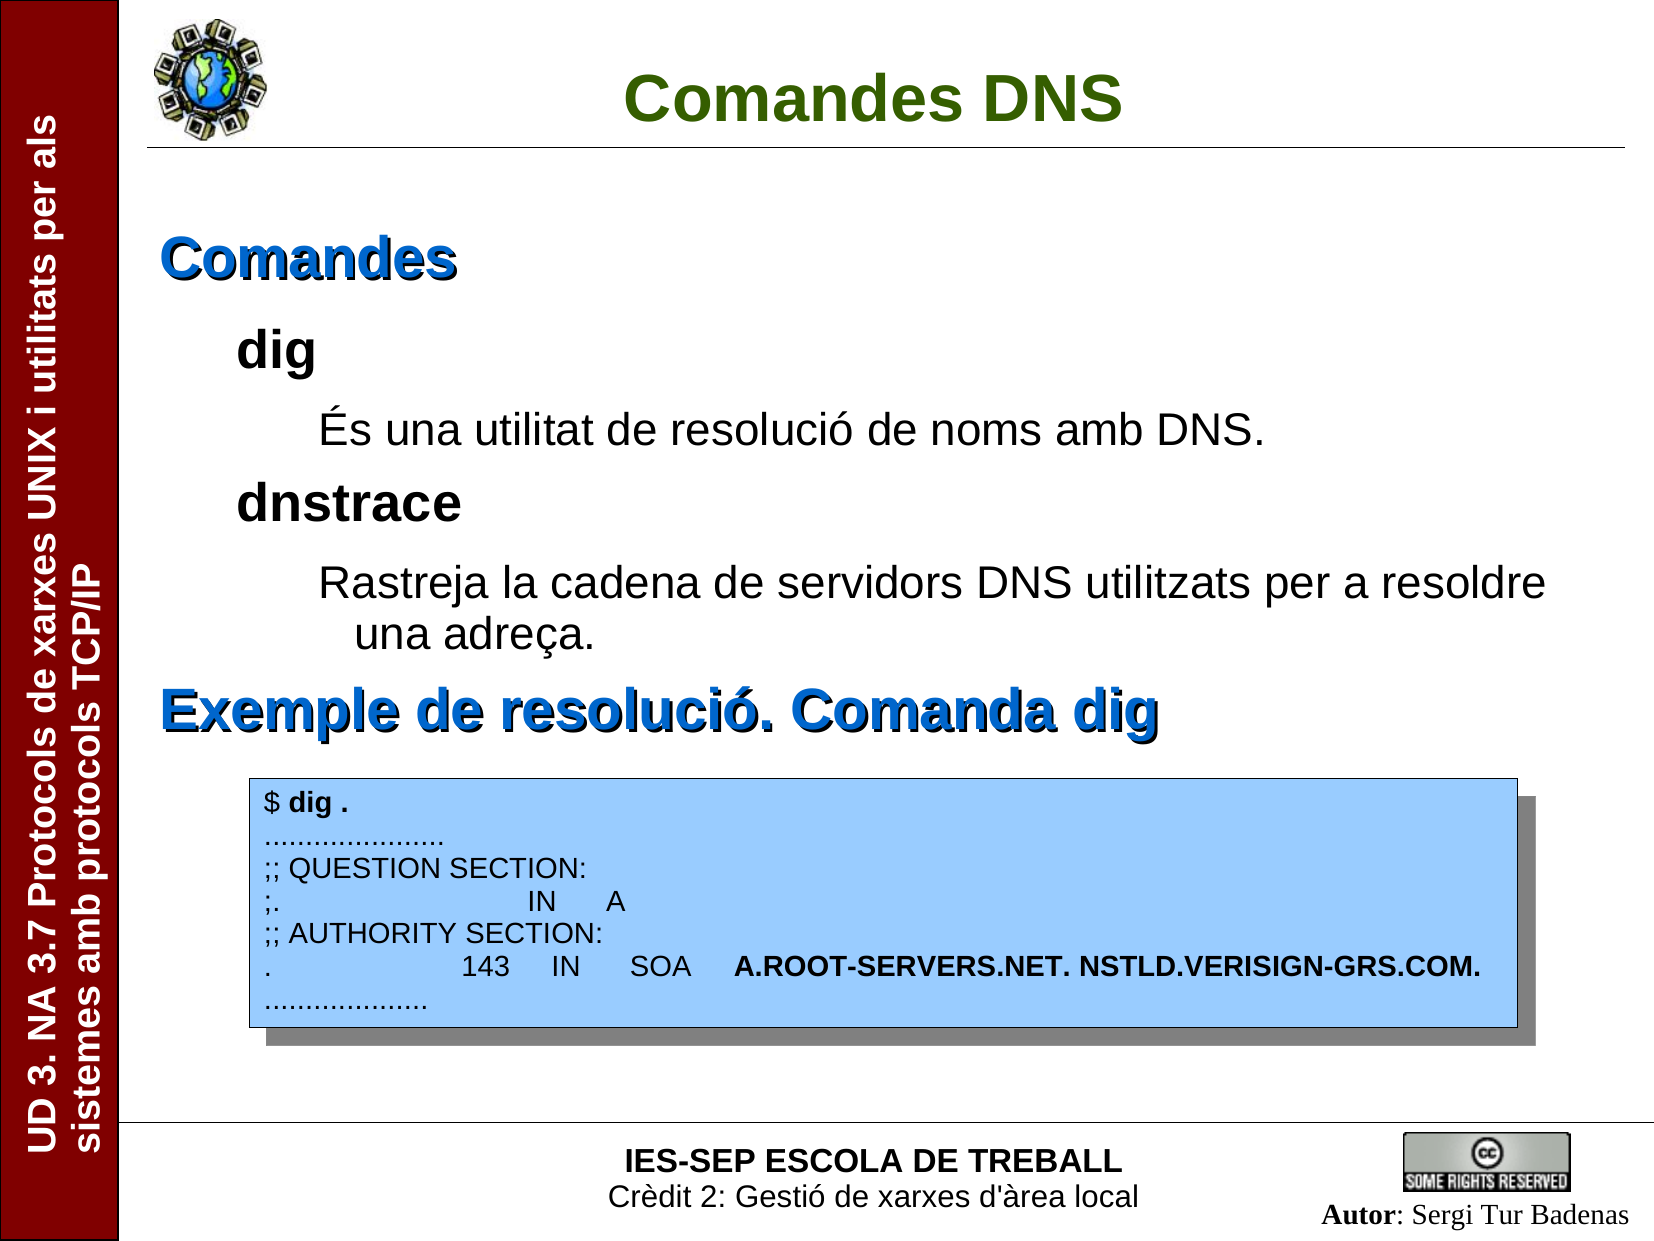

# Comandes DNS
Comandes
dig
És una utilitat de resolució de noms amb DNS.
dnstrace
Rastreja la cadena de servidors DNS utilitzats per a resoldre una adreça.
Exemple de resolució. Comanda dig
$ dig .
......................
;; QUESTION SECTION:
;. IN A
;; AUTHORITY SECTION:
. 143 IN SOA A.ROOT-SERVERS.NET. NSTLD.VERISIGN-GRS.COM.
....................